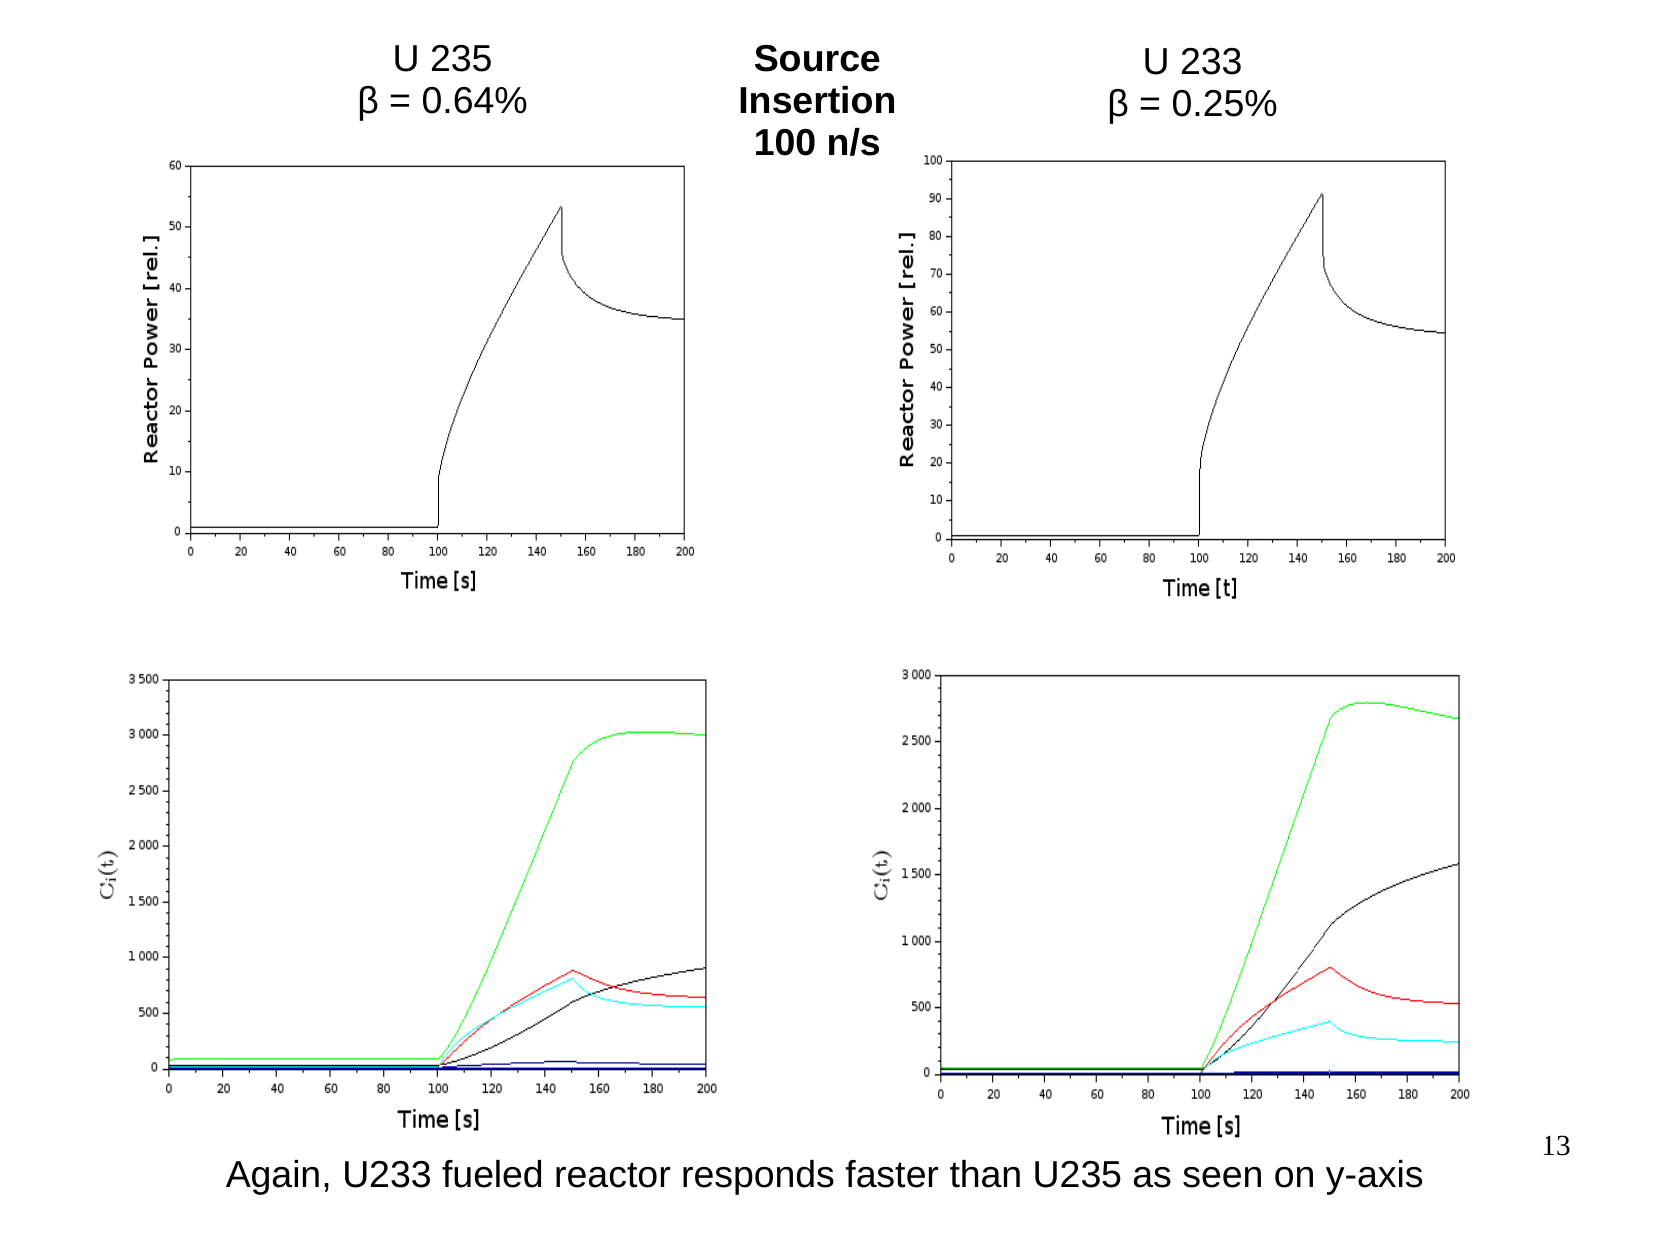

Source
Insertion
100 n/s
U 235
β = 0.64%
U 233
β = 0.25%
13
Again, U233 fueled reactor responds faster than U235 as seen on y-axis